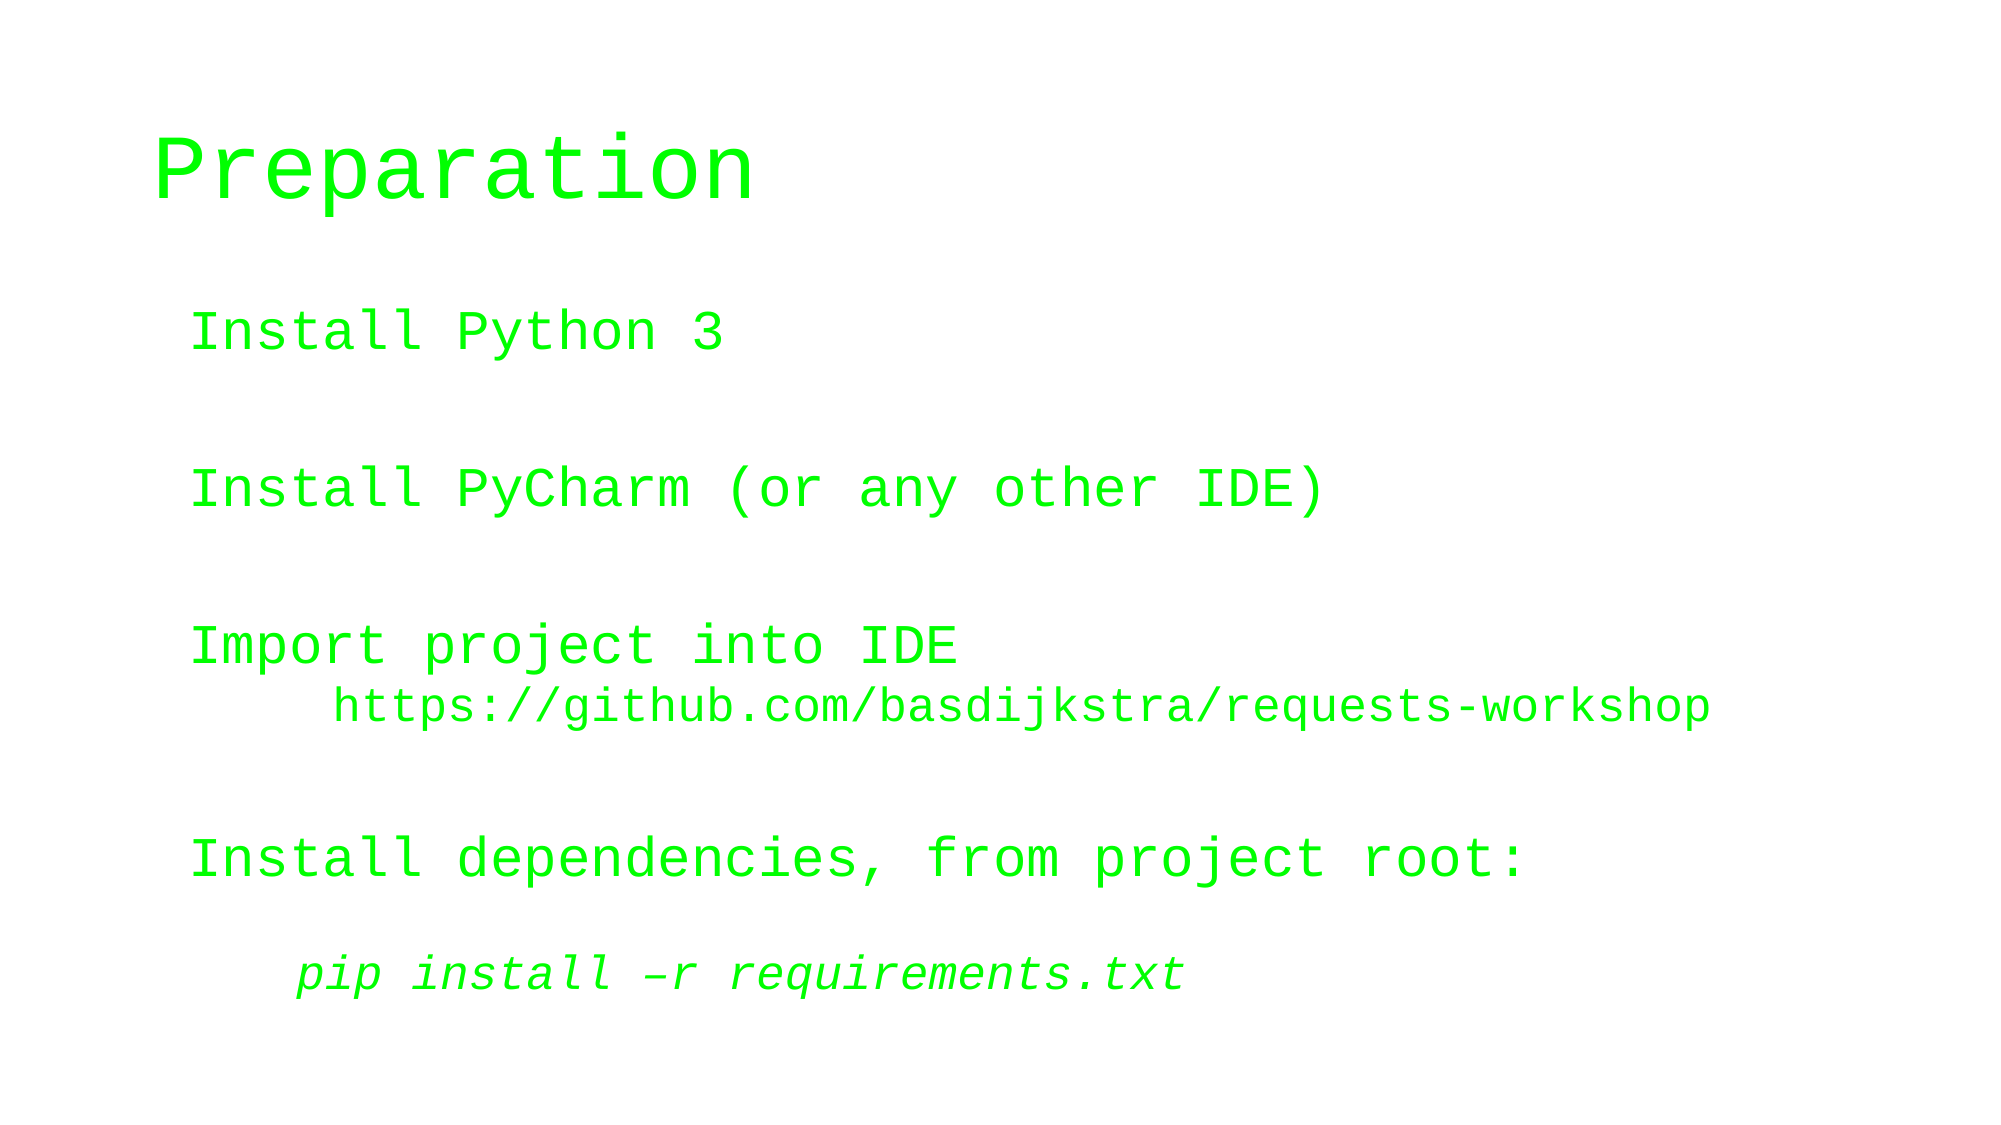

# Preparation
Install Python 3
Install PyCharm (or any other IDE)
Import project into IDE
https://github.com/basdijkstra/requests-workshop
Install dependencies, from project root:
pip install –r requirements.txt